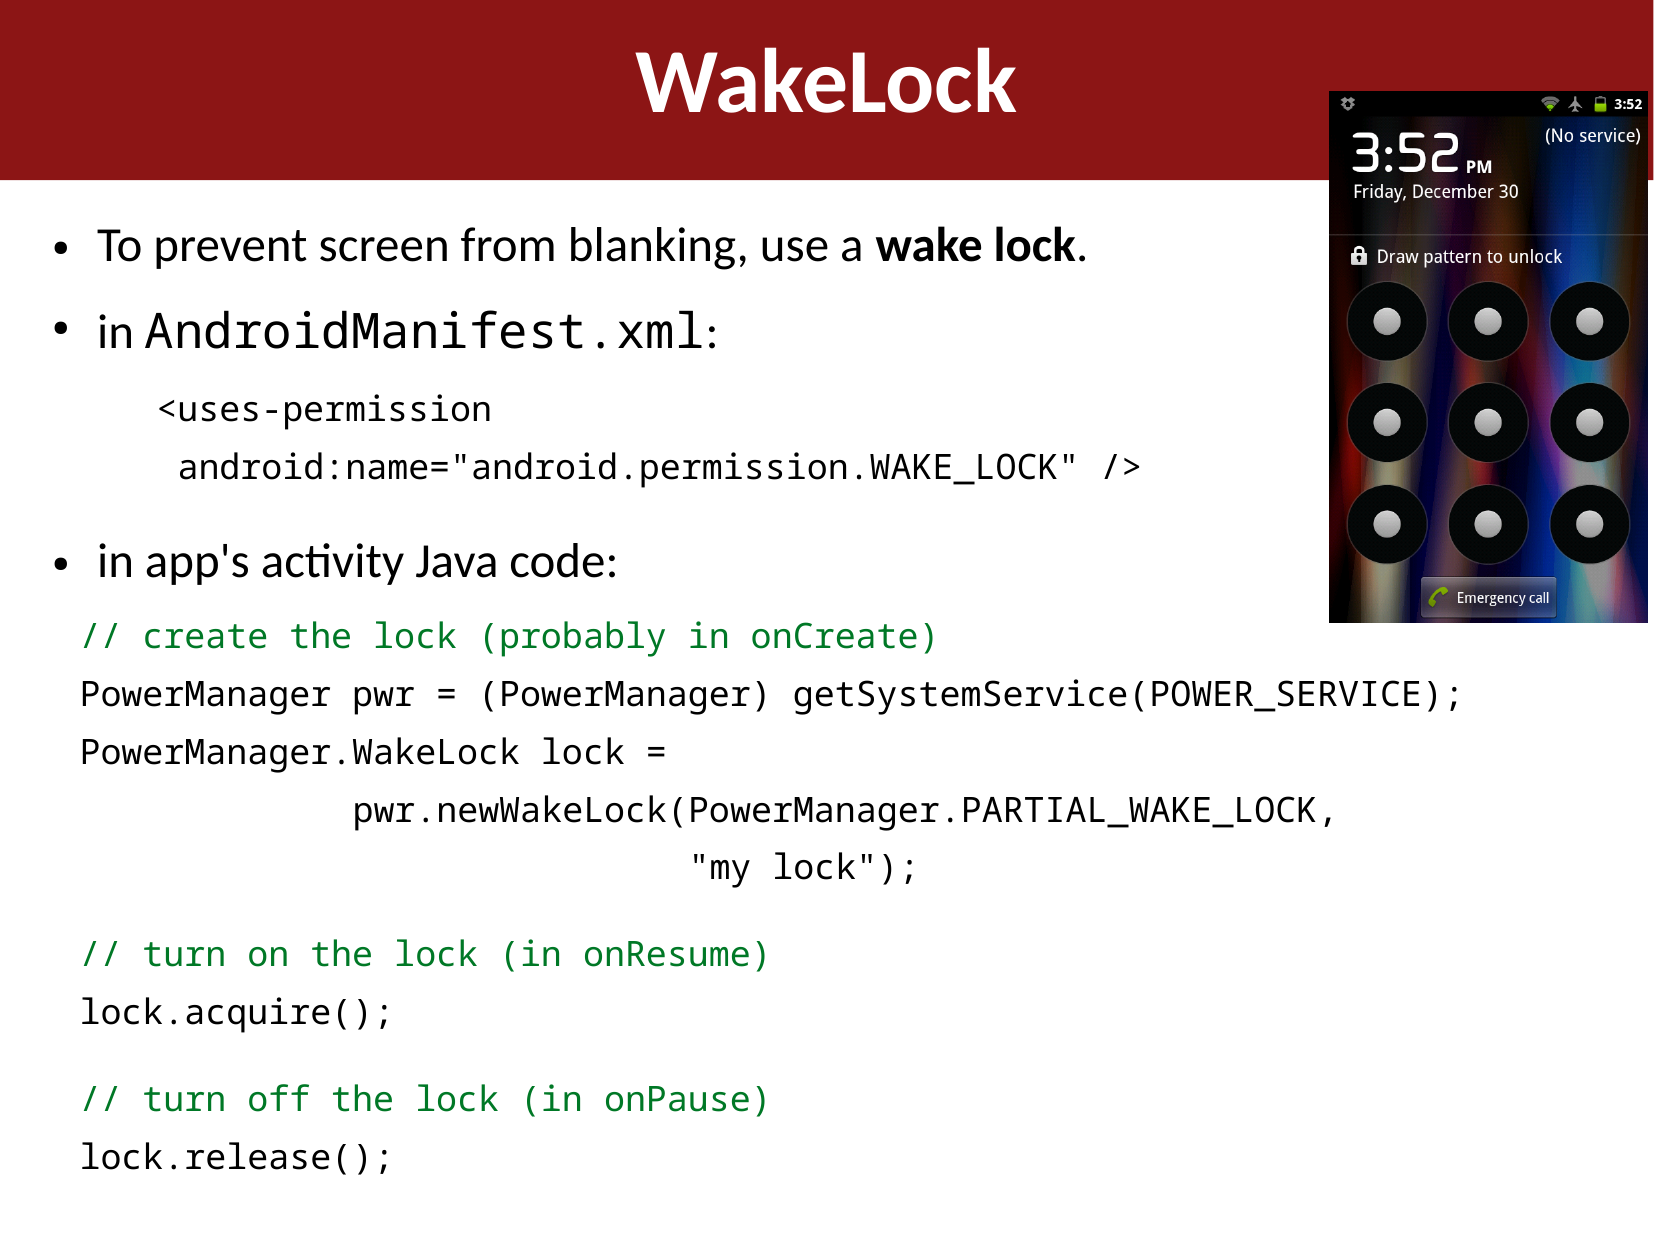

# WakeLock
To prevent screen from blanking, use a wake lock.
in AndroidManifest.xml:
<uses-permission
 android:name="android.permission.WAKE_LOCK" />
in app's activity Java code:
 // create the lock (probably in onCreate)
 PowerManager pwr = (PowerManager) getSystemService(POWER_SERVICE);
 PowerManager.WakeLock lock =
 pwr.newWakeLock(PowerManager.PARTIAL_WAKE_LOCK,
 "my lock");
 // turn on the lock (in onResume)
 lock.acquire();
 // turn off the lock (in onPause)
 lock.release();